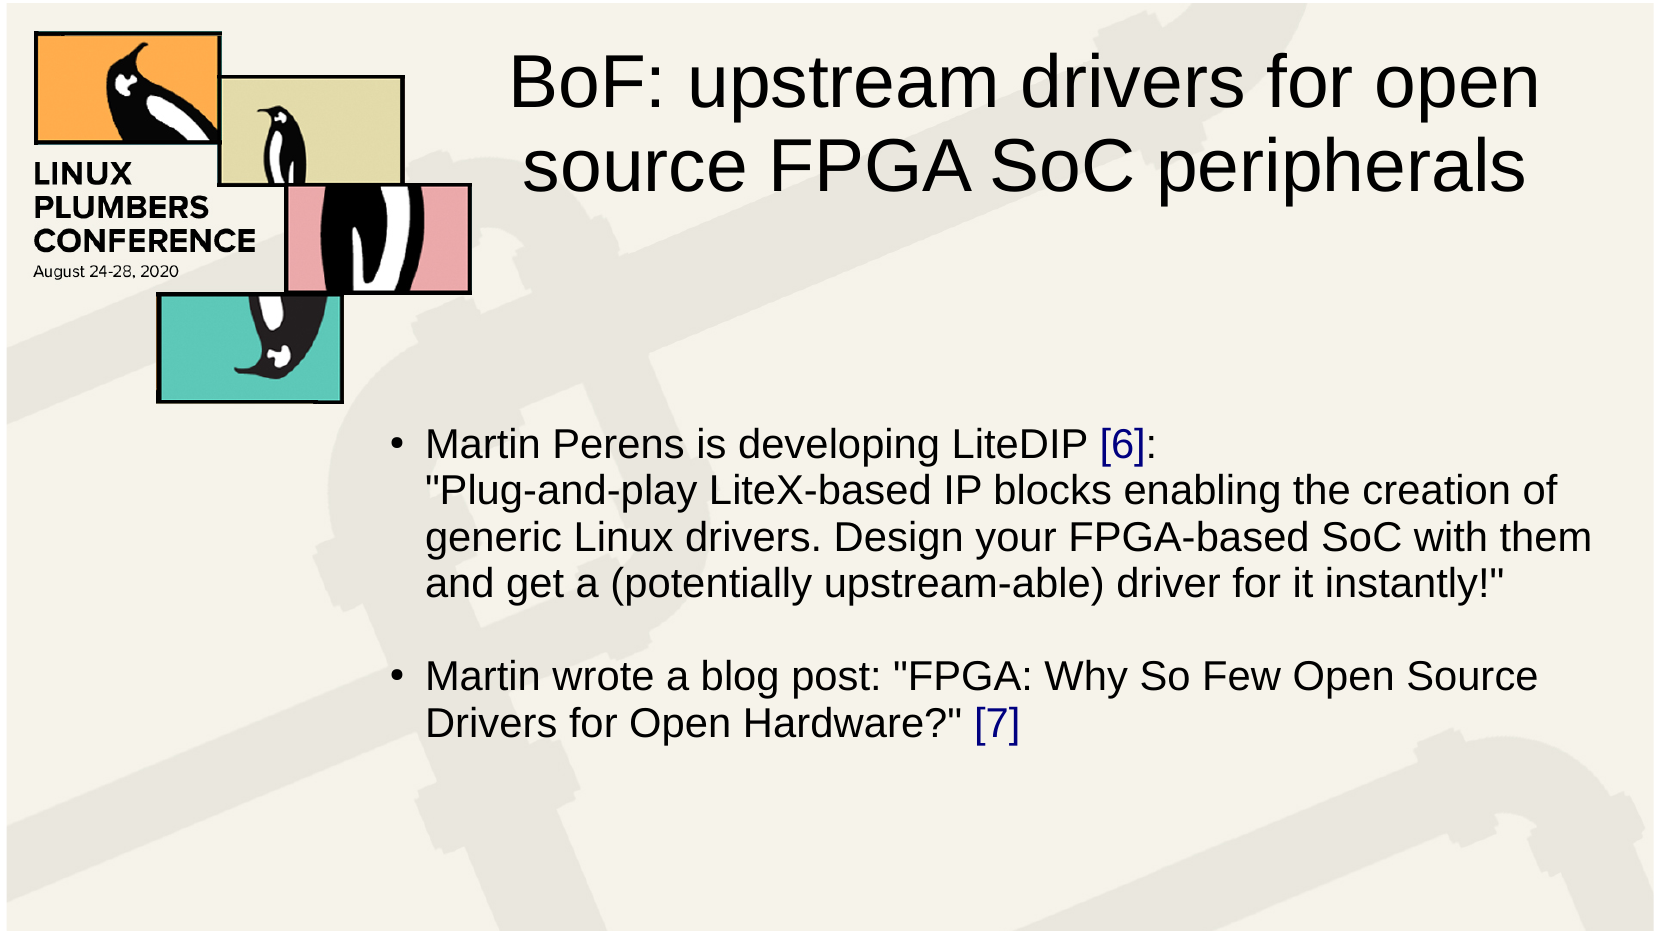

BoF: upstream drivers for open source FPGA SoC peripherals
# Martin Perens is developing LiteDIP [6]:
"Plug-and-play LiteX-based IP blocks enabling the creation of generic Linux drivers. Design your FPGA-based SoC with them and get a (potentially upstream-able) driver for it instantly!"
Martin wrote a blog post: "FPGA: Why So Few Open Source Drivers for Open Hardware?" [7]